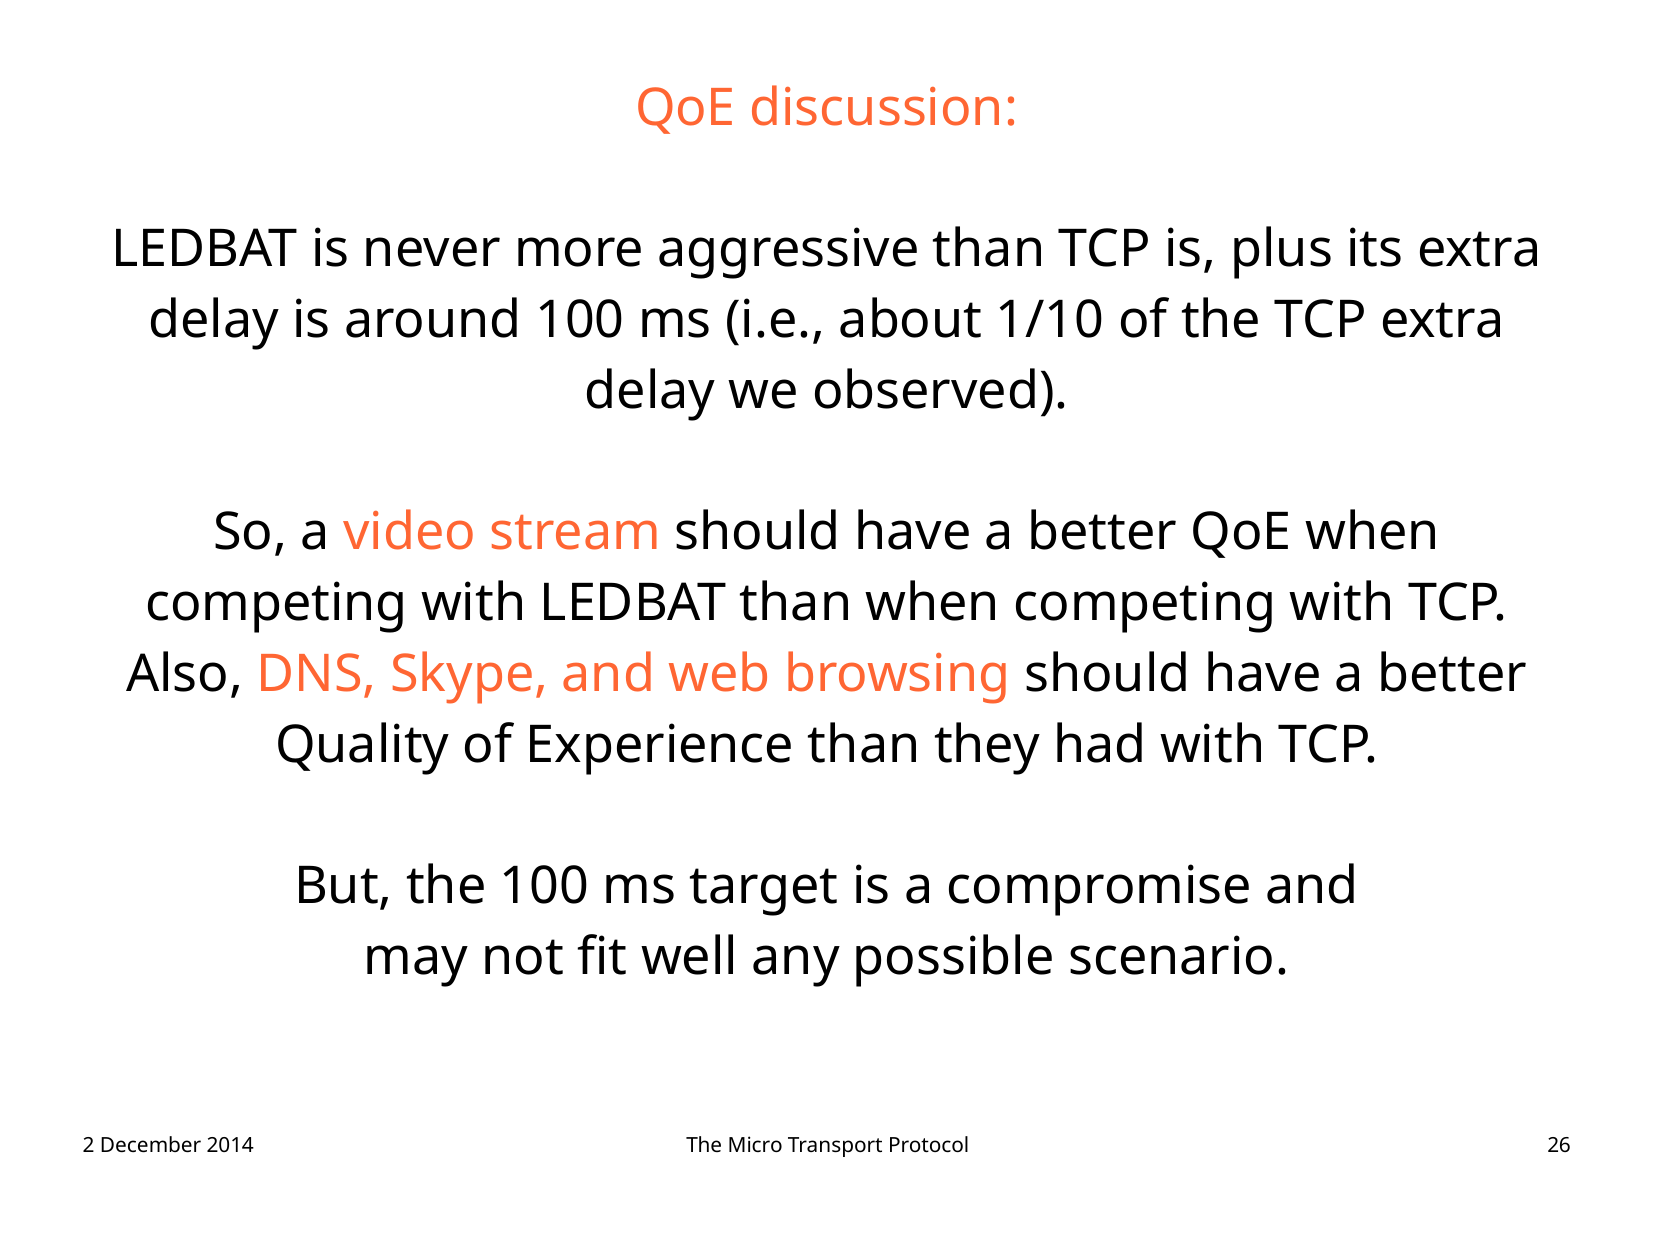

# QoE discussion:
LEDBAT is never more aggressive than TCP is, plus its extra delay is around 100 ms (i.e., about 1/10 of the TCP extra delay we observed).
So, a video stream should have a better QoE when competing with LEDBAT than when competing with TCP. Also, DNS, Skype, and web browsing should have a better Quality of Experience than they had with TCP.
But, the 100 ms target is a compromise and
may not fit well any possible scenario.
2 December 2014
The Micro Transport Protocol
26